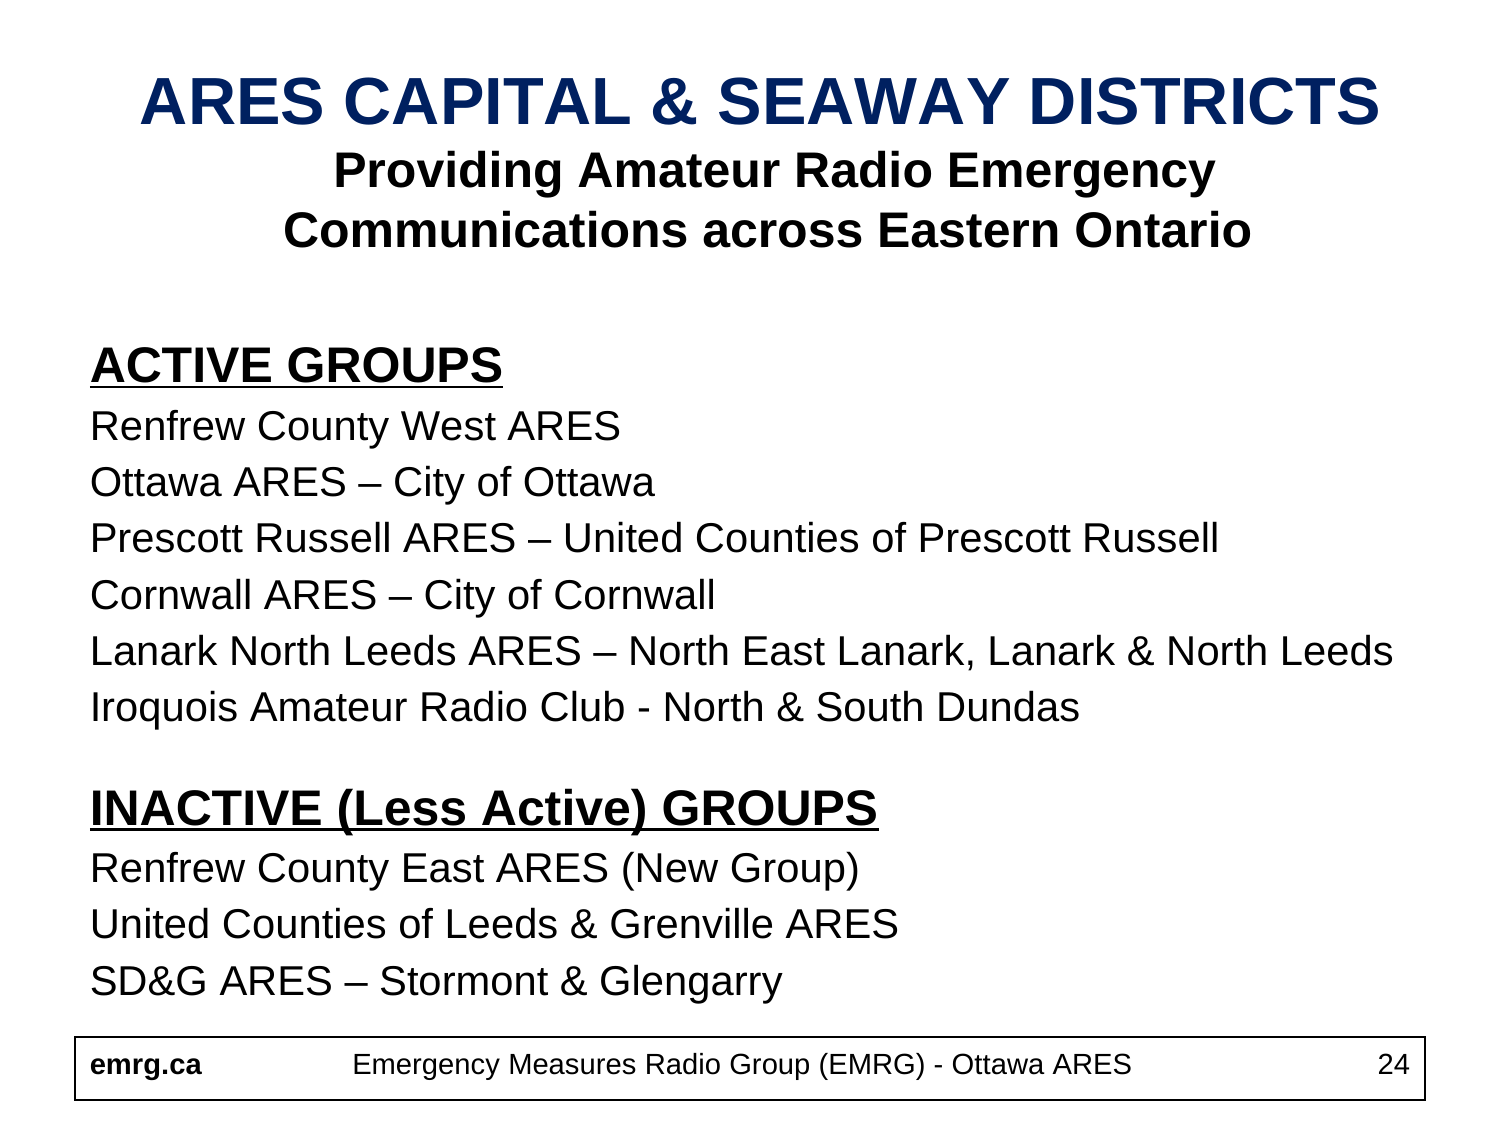

ARES CAPITAL & SEAWAY DISTRICTS
Providing Amateur Radio Emergency Communications across Eastern Ontario
ACTIVE GROUPS
Renfrew County West ARES
Ottawa ARES – City of Ottawa
Prescott Russell ARES – United Counties of Prescott Russell
Cornwall ARES – City of Cornwall
Lanark North Leeds ARES – North East Lanark, Lanark & North Leeds
Iroquois Amateur Radio Club - North & South Dundas
INACTIVE (Less Active) GROUPS
Renfrew County East ARES (New Group)
United Counties of Leeds & Grenville ARES
SD&G ARES – Stormont & Glengarry
Emergency Measures Radio Group (EMRG) - Ottawa ARES